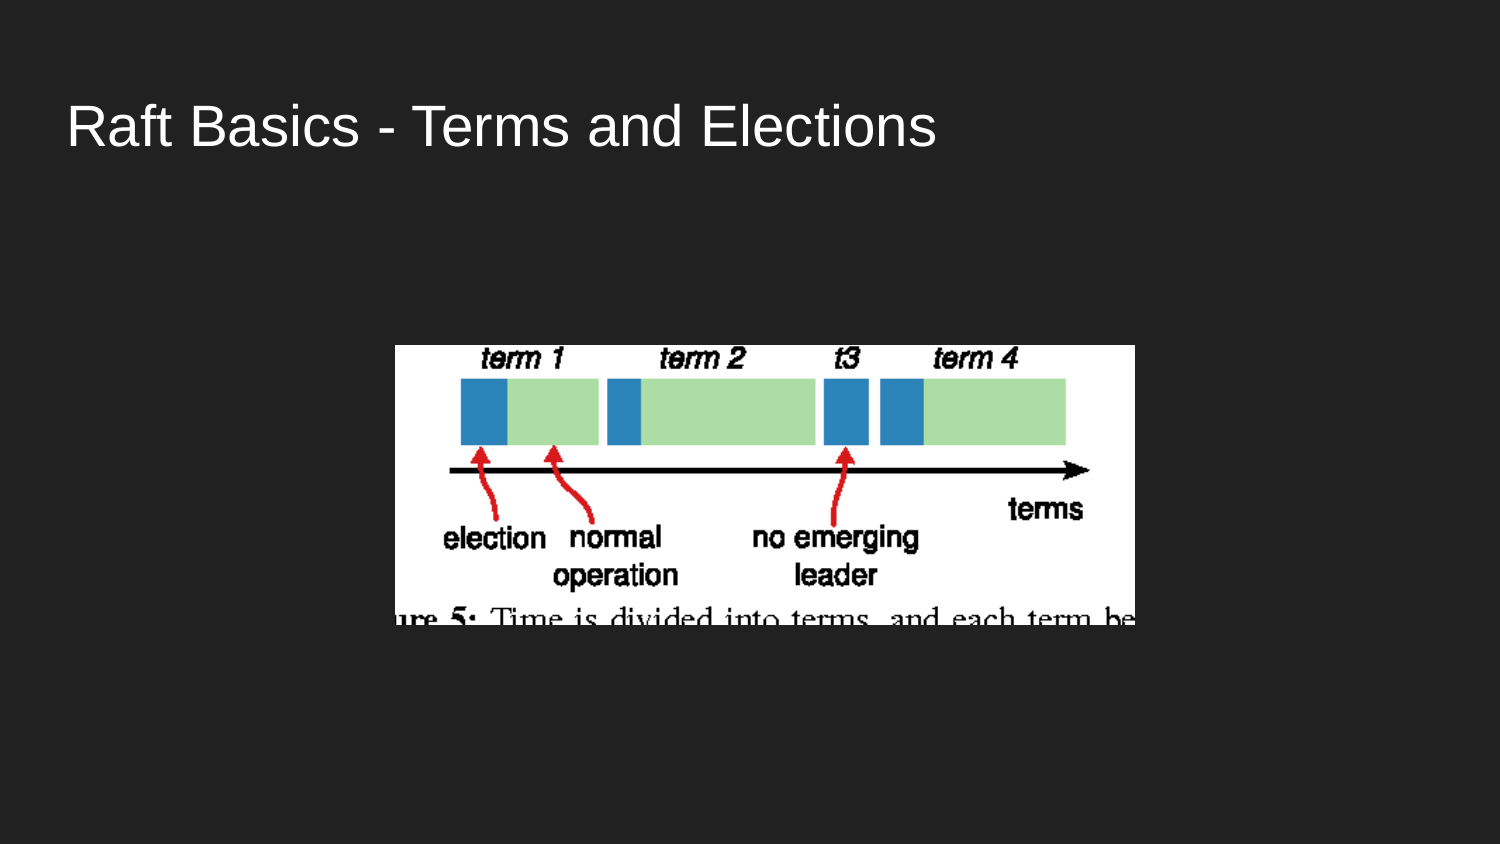

# Raft Basics - Terms and Elections